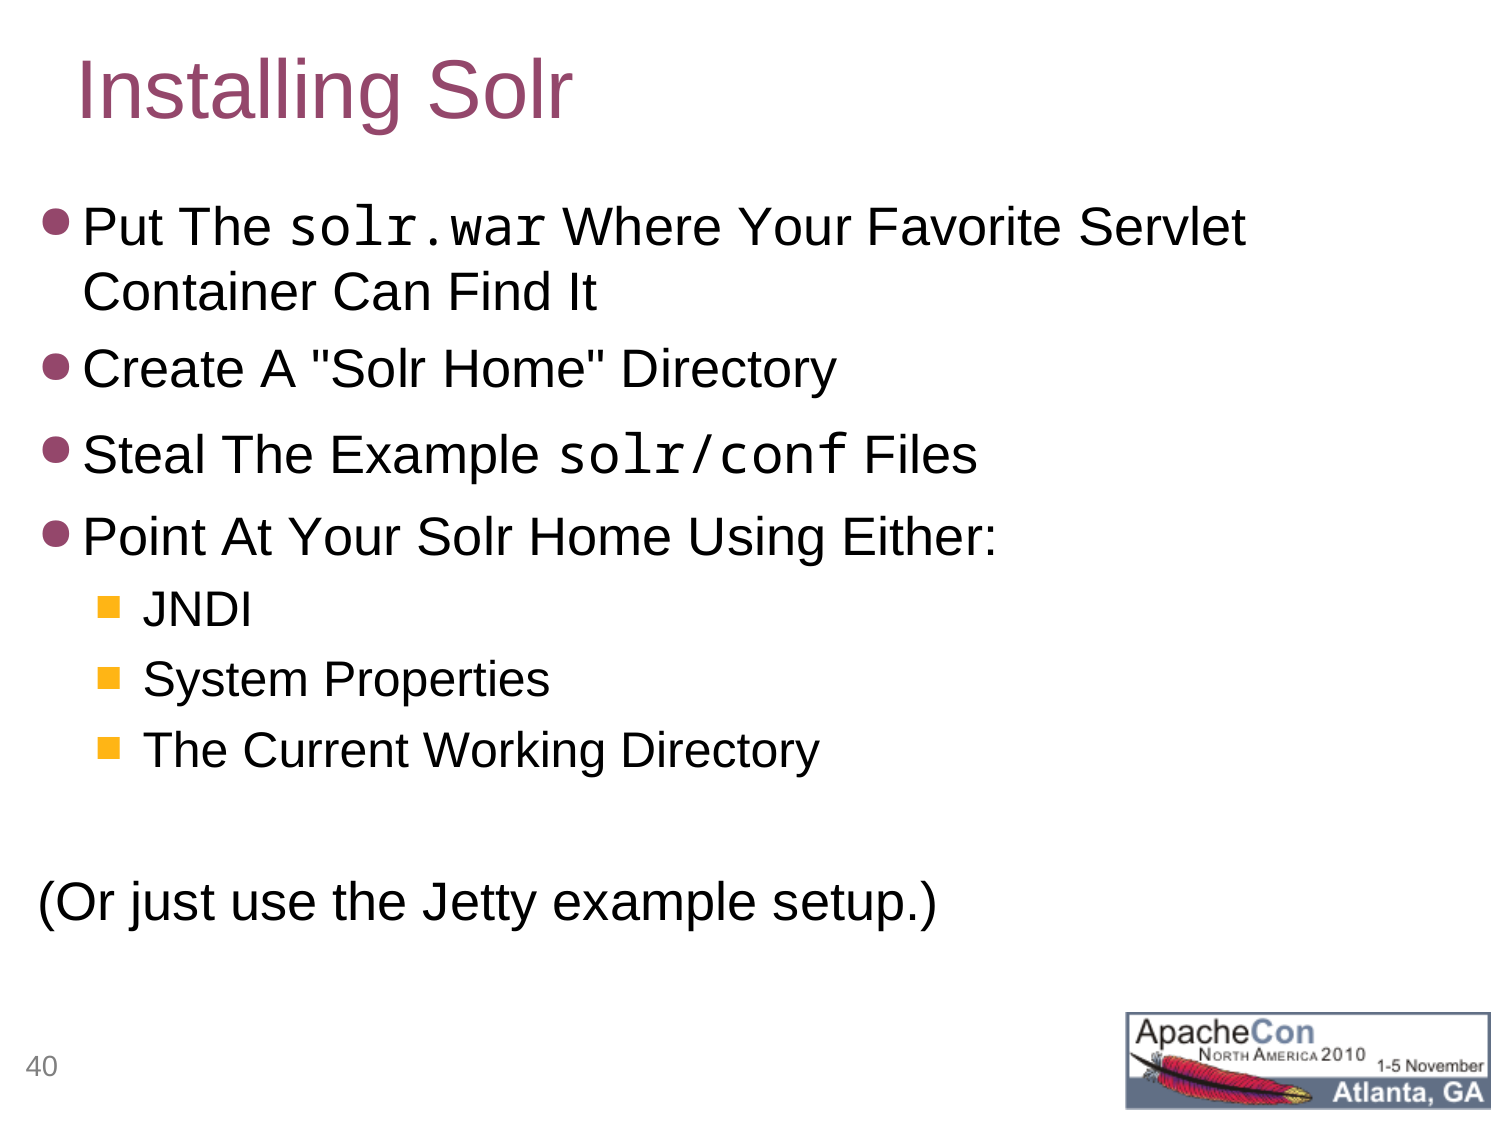

# Installing Solr
Put The solr.war Where Your Favorite Servlet Container Can Find It
Create A "Solr Home" Directory
Steal The Example solr/conf Files
Point At Your Solr Home Using Either:
JNDI
System Properties
The Current Working Directory
(Or just use the Jetty example setup.)
40